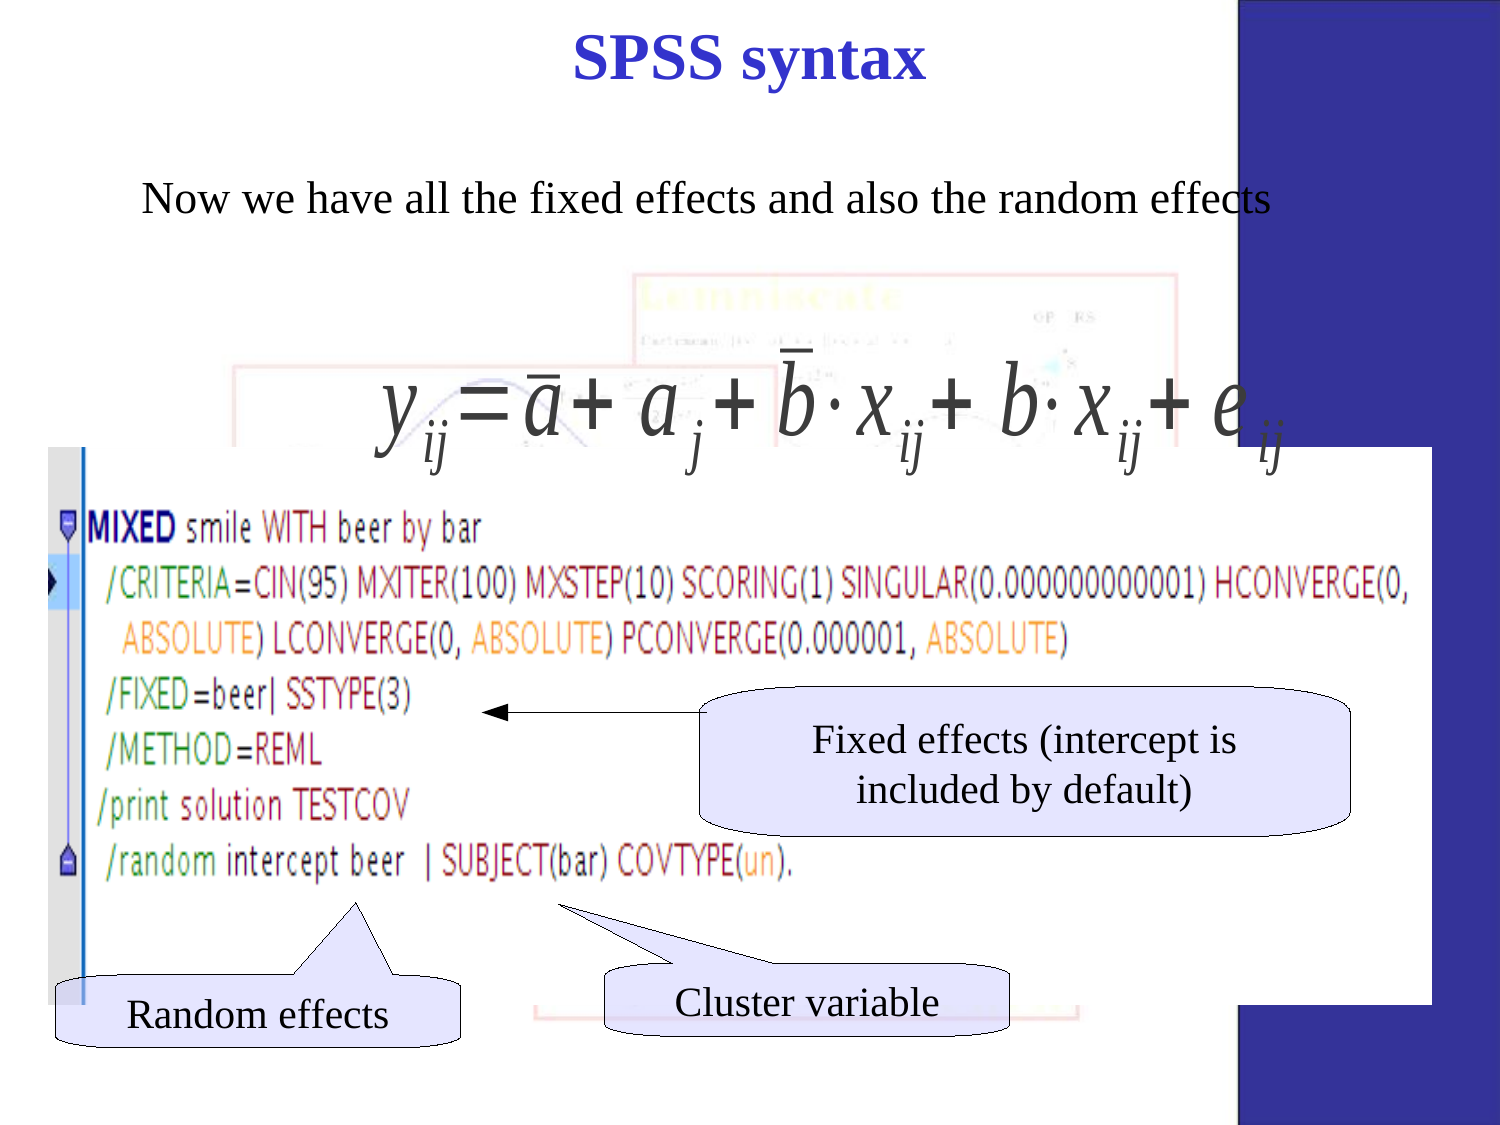

# SPSS syntax
Now we have all the fixed effects and also the random effects
Fixed effects (intercept is included by default)
Cluster variable
Random effects
108